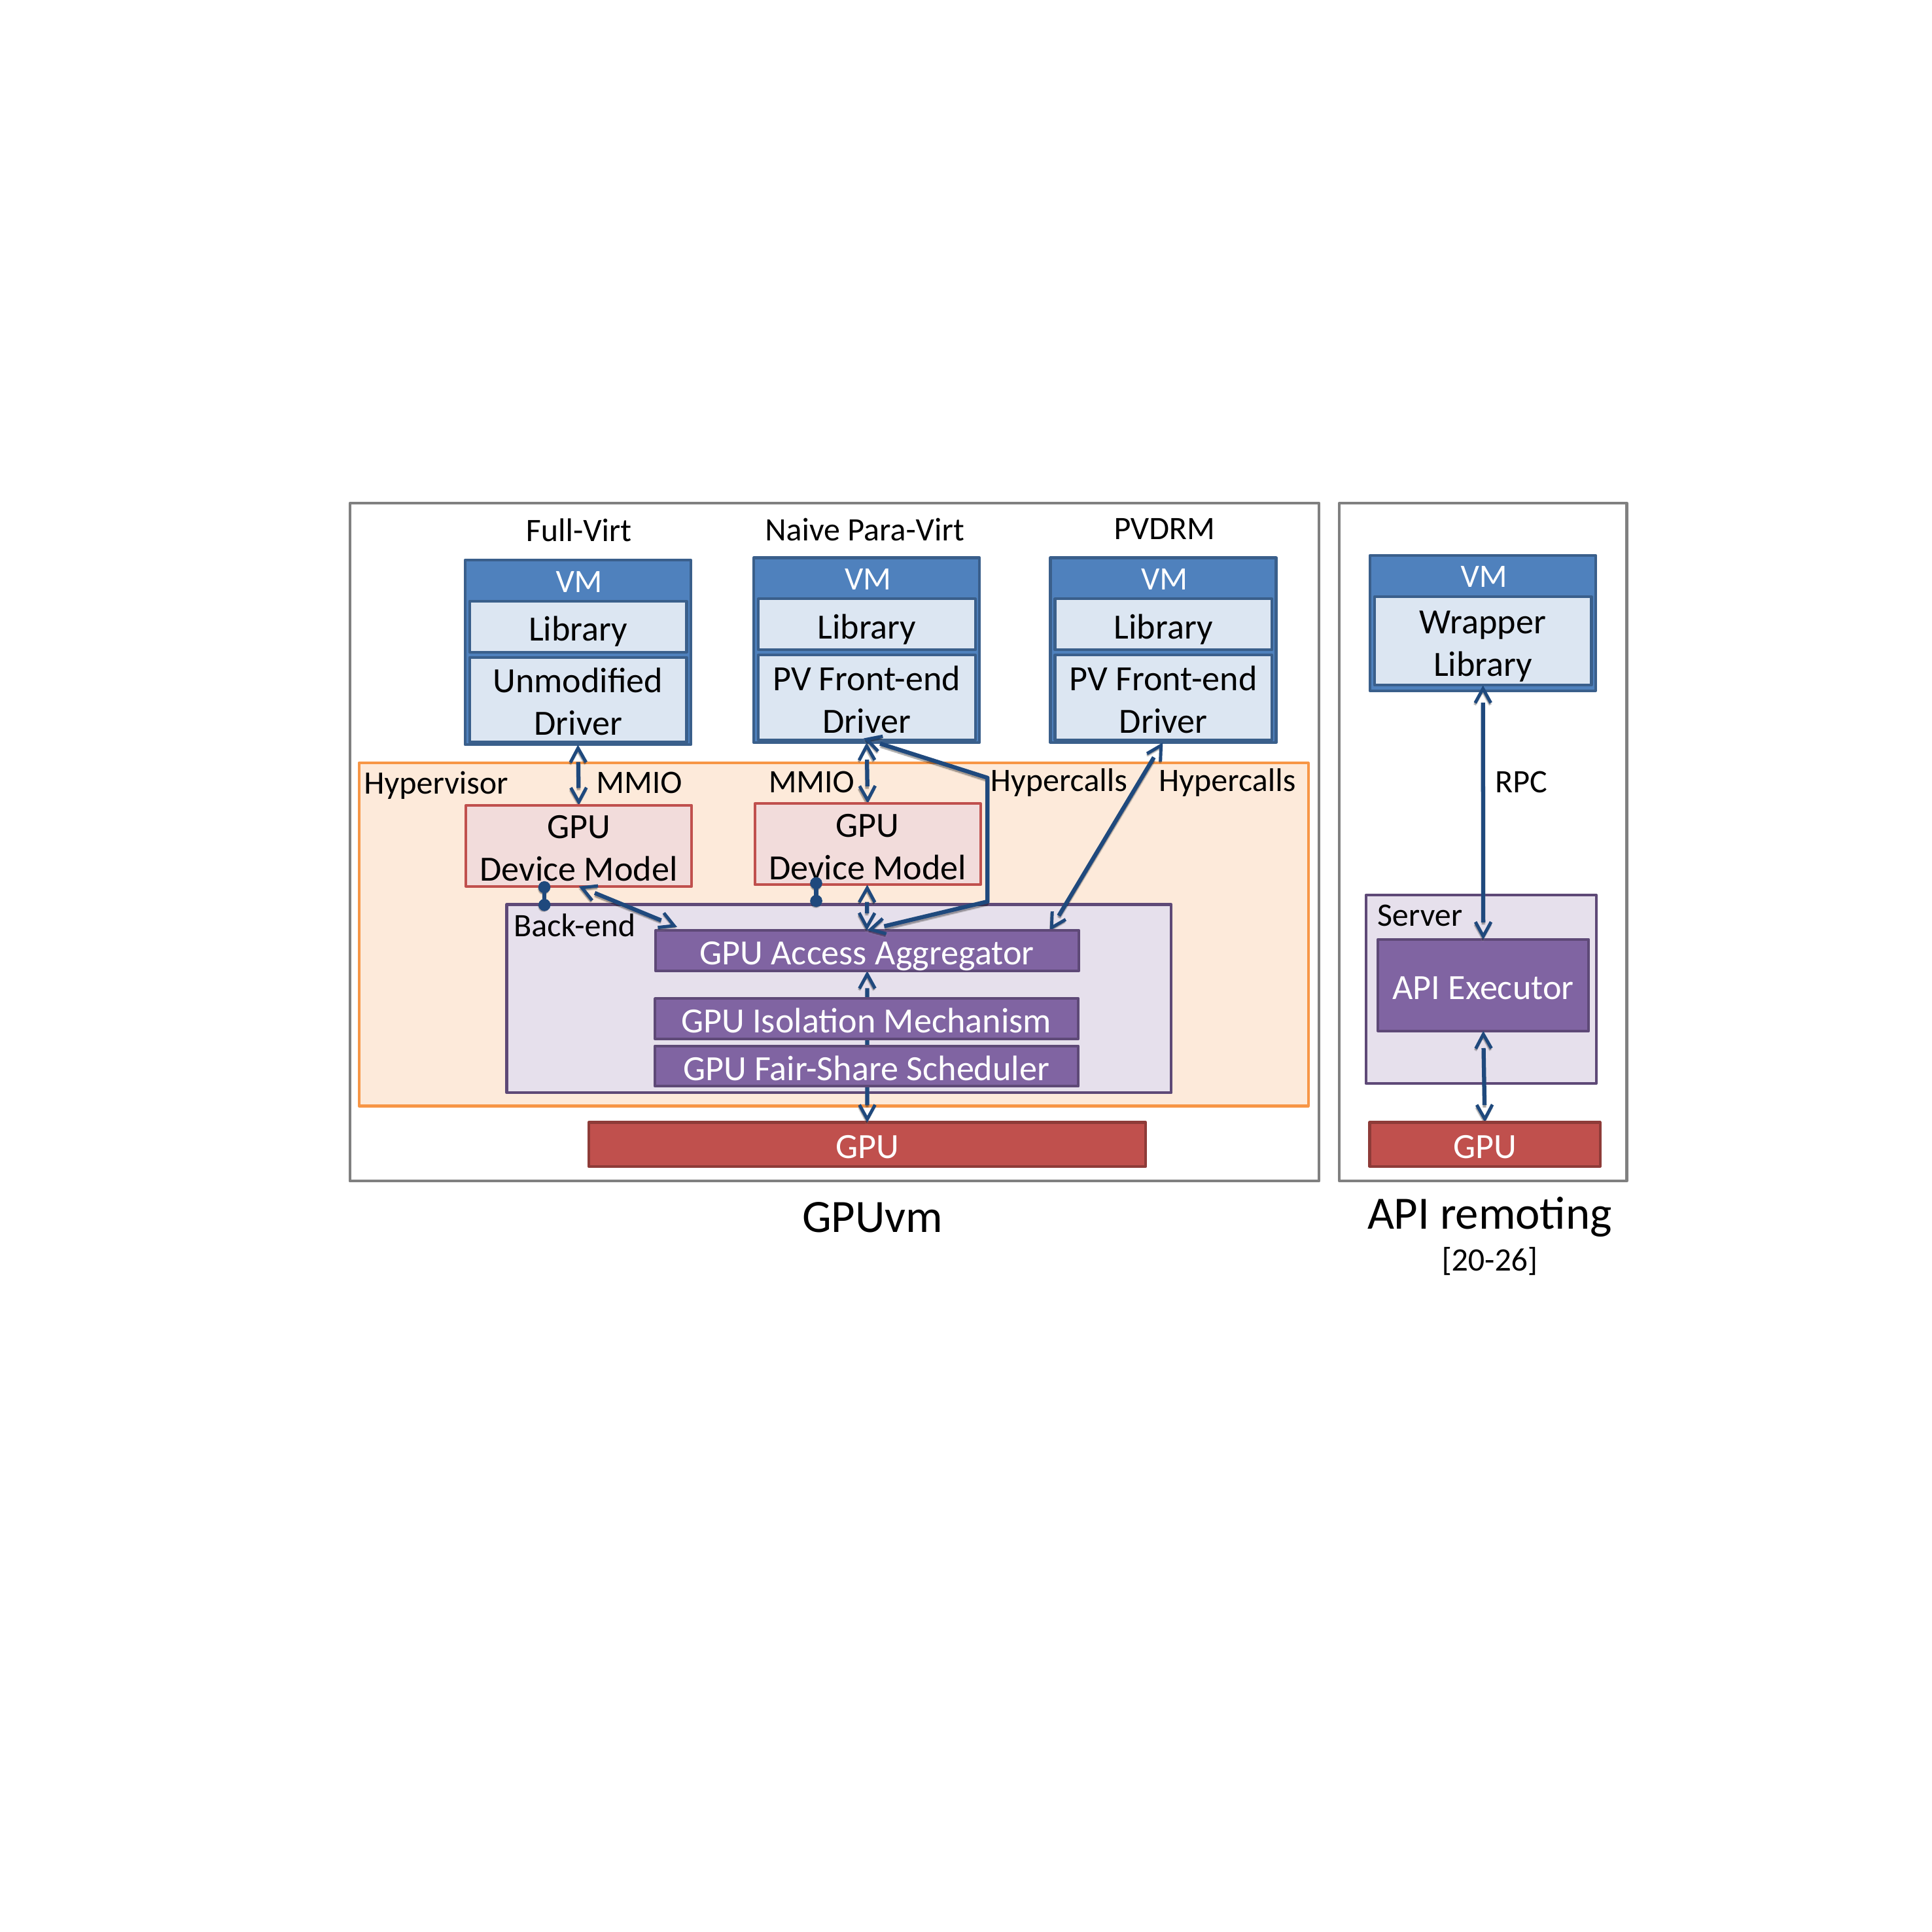

PVDRM
Naive Para-Virt
Full-Virt
VM
Wrapper
Library
VM
Library
PV Front-end
Driver
VM
Library
PV Front-end
Driver
VM
Library
Unmodified
Driver
Hypercalls
Hypercalls
RPC
MMIO
MMIO
Hypervisor
GPU
Device Model
GPU
Device Model
Server
Back-end
GPU Access Aggregator
API Executor
GPU Isolation Mechanism
GPU Fair-Share Scheduler
GPU
GPU
API remoting
[20-26]
GPUvm